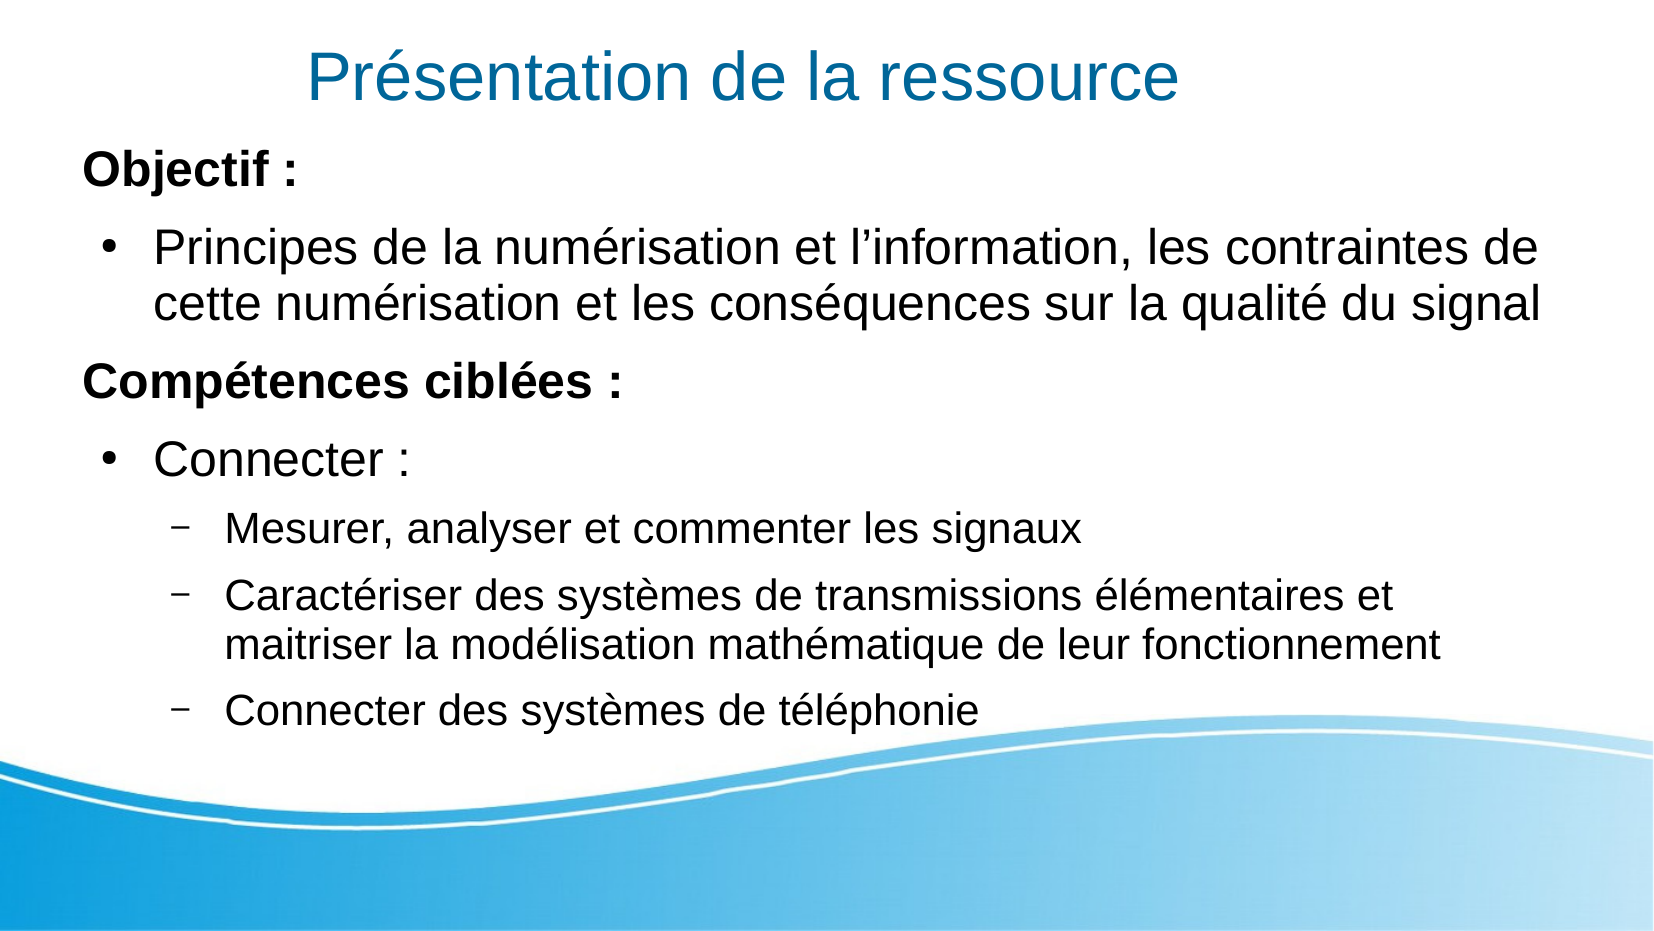

# Présentation de la ressource
Objectif :
Principes de la numérisation et l’information, les contraintes de cette numérisation et les conséquences sur la qualité du signal
Compétences ciblées :
Connecter :
Mesurer, analyser et commenter les signaux
Caractériser des systèmes de transmissions élémentaires et maitriser la modélisation mathématique de leur fonctionnement
Connecter des systèmes de téléphonie